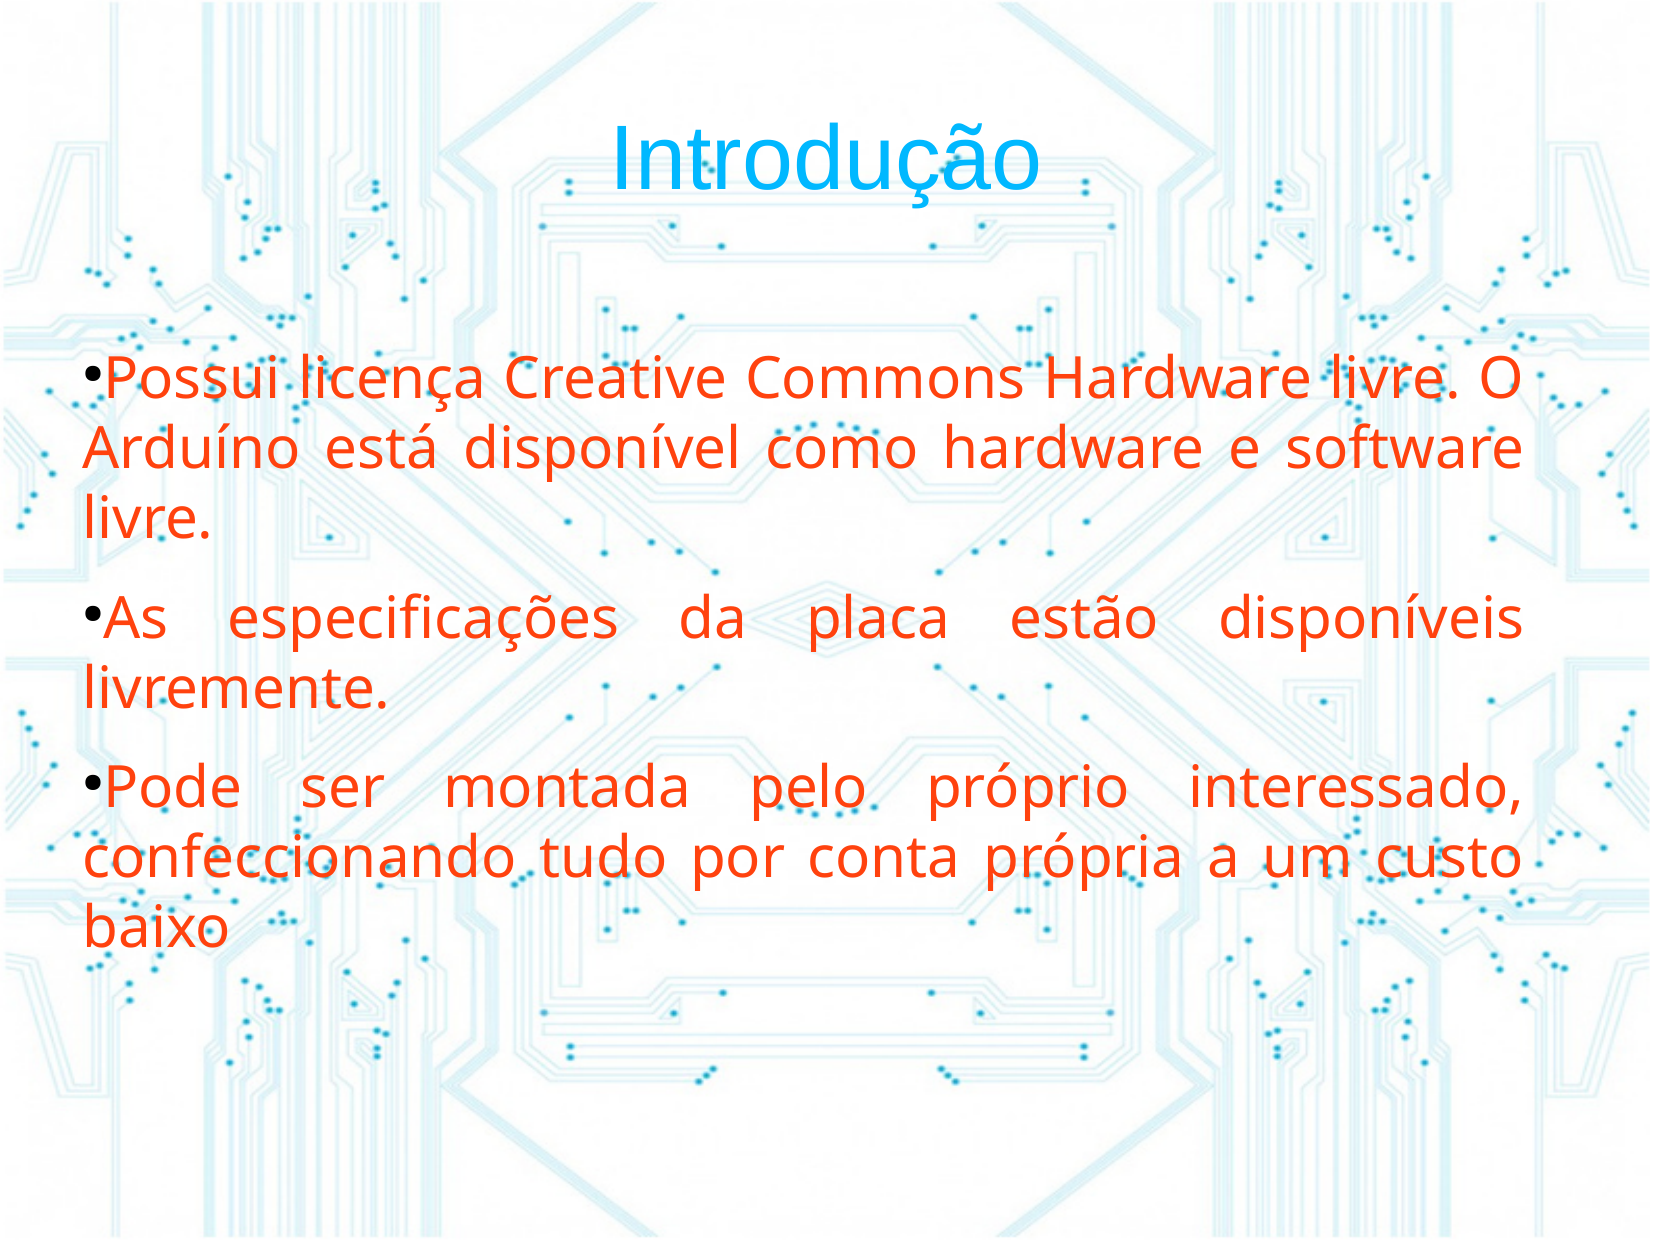

# Introdução
Possui licença Creative Commons Hardware livre. O Arduíno está disponível como hardware e software livre.
As especificações da placa estão disponíveis livremente.
Pode ser montada pelo próprio interessado, confeccionando tudo por conta própria a um custo baixo